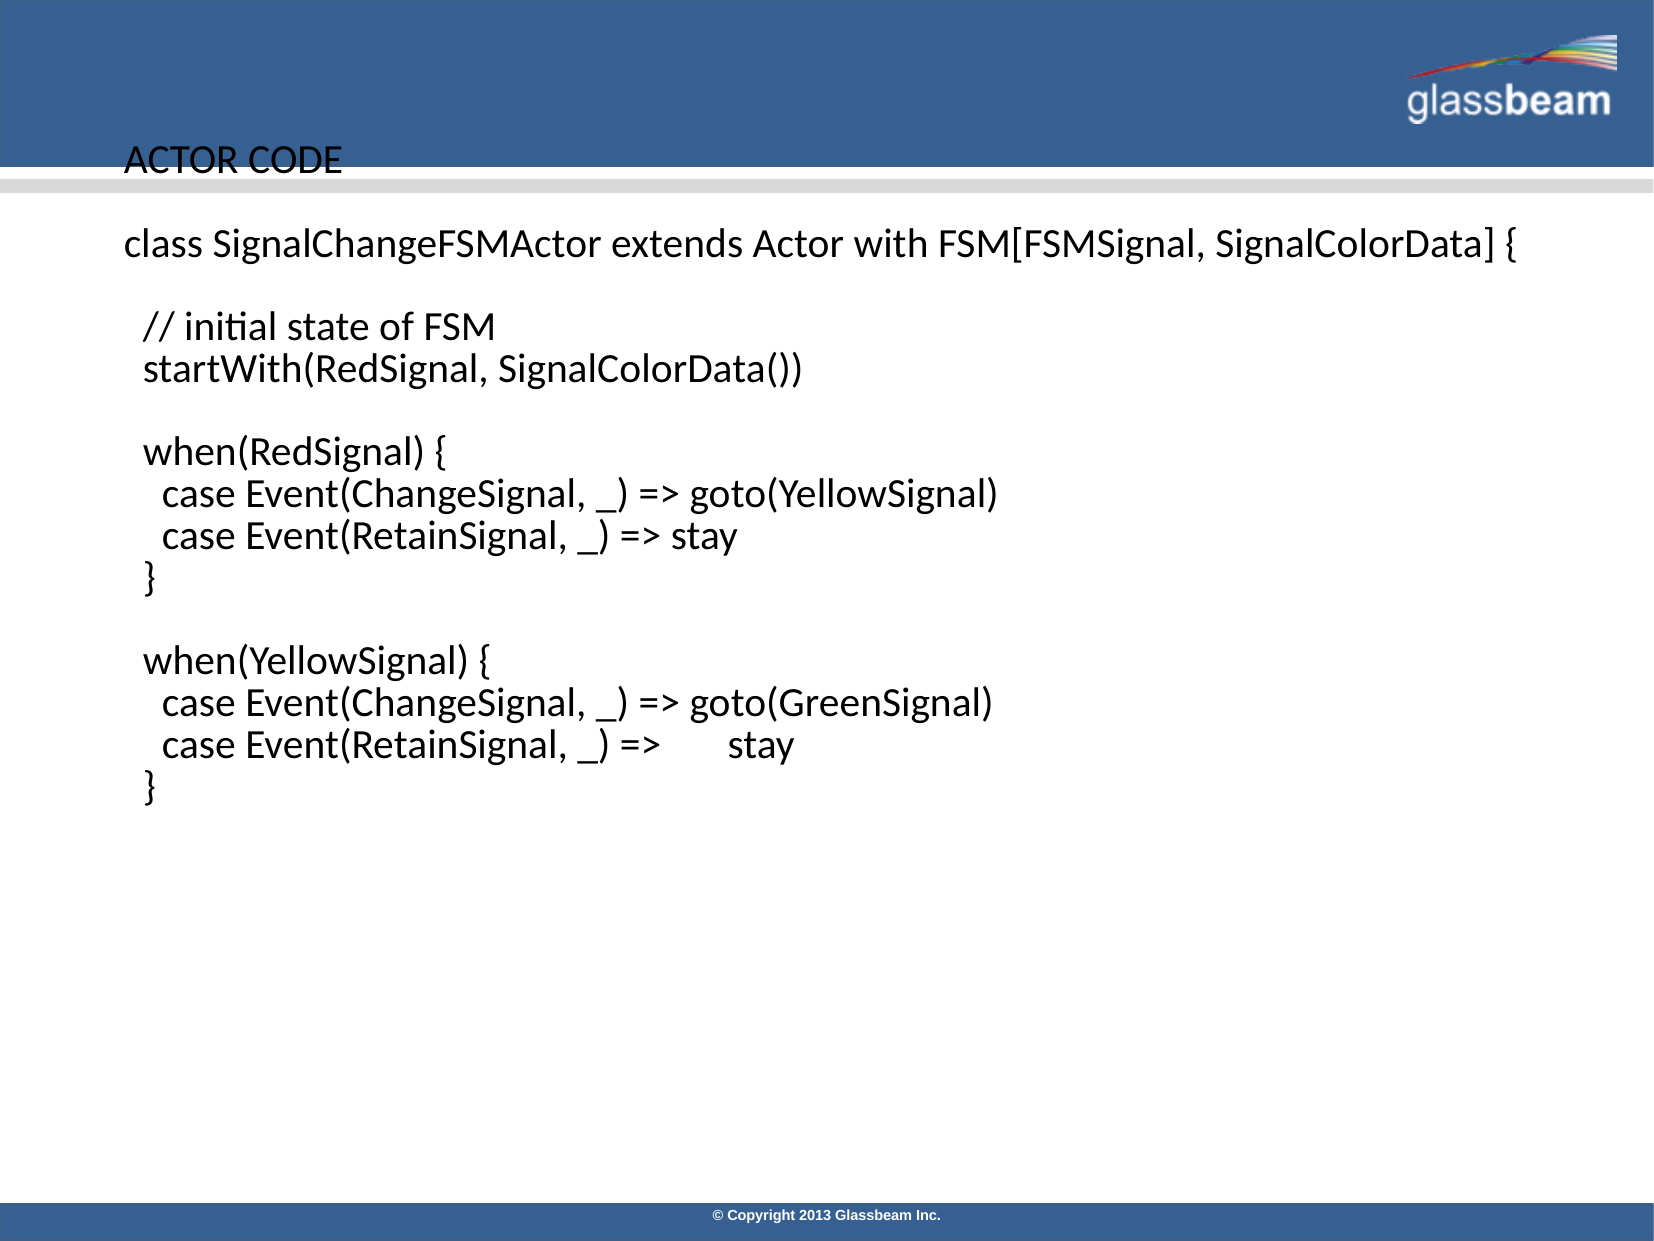

# ACTOR CODE class SignalChangeFSMActor extends Actor with FSM[FSMSignal, SignalColorData] { // initial state of FSM startWith(RedSignal, SignalColorData()) when(RedSignal) { case Event(ChangeSignal, _) => goto(YellowSignal) case Event(RetainSignal, _) => stay } when(YellowSignal) { case Event(ChangeSignal, _) => goto(GreenSignal) case Event(RetainSignal, _) => stay }